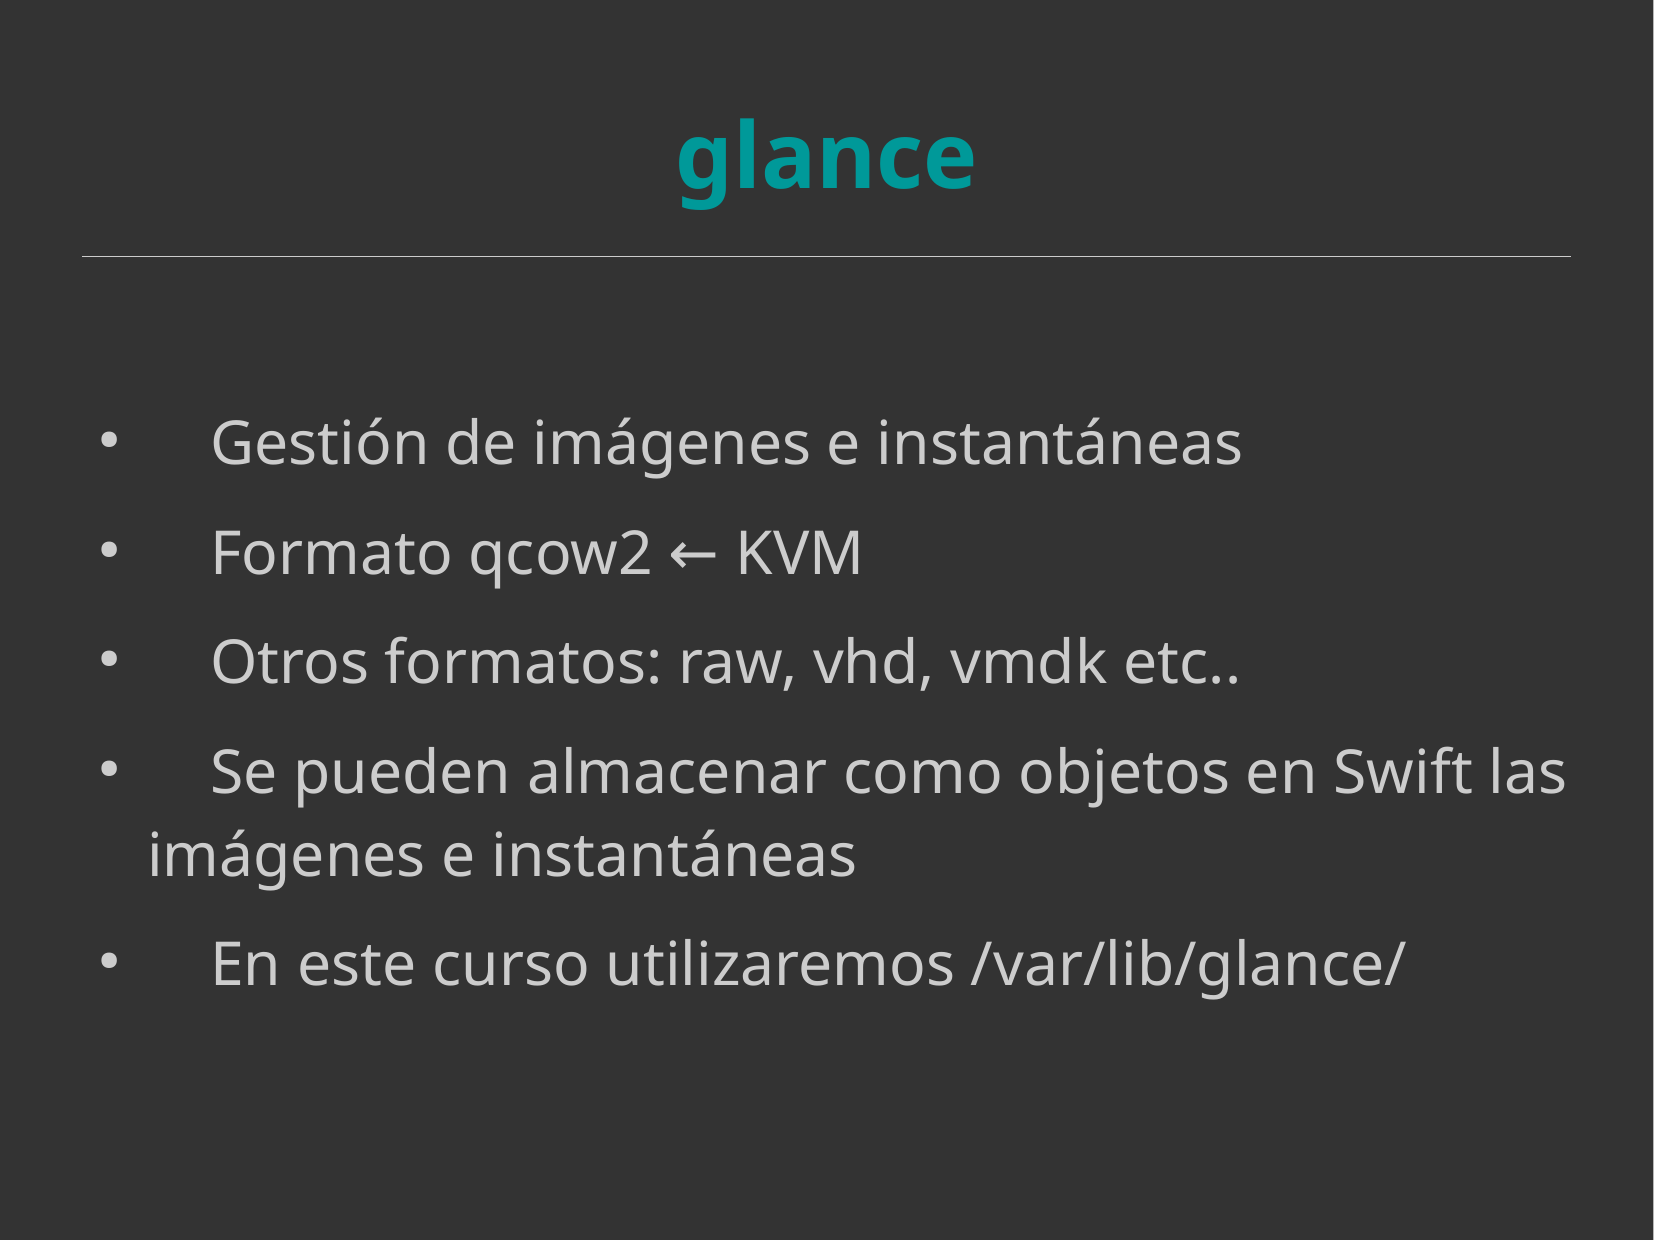

# glance
 Gestión de imágenes e instantáneas
 Formato qcow2 ← KVM
 Otros formatos: raw, vhd, vmdk etc..
 Se pueden almacenar como objetos en Swift las imágenes e instantáneas
 En este curso utilizaremos /var/lib/glance/